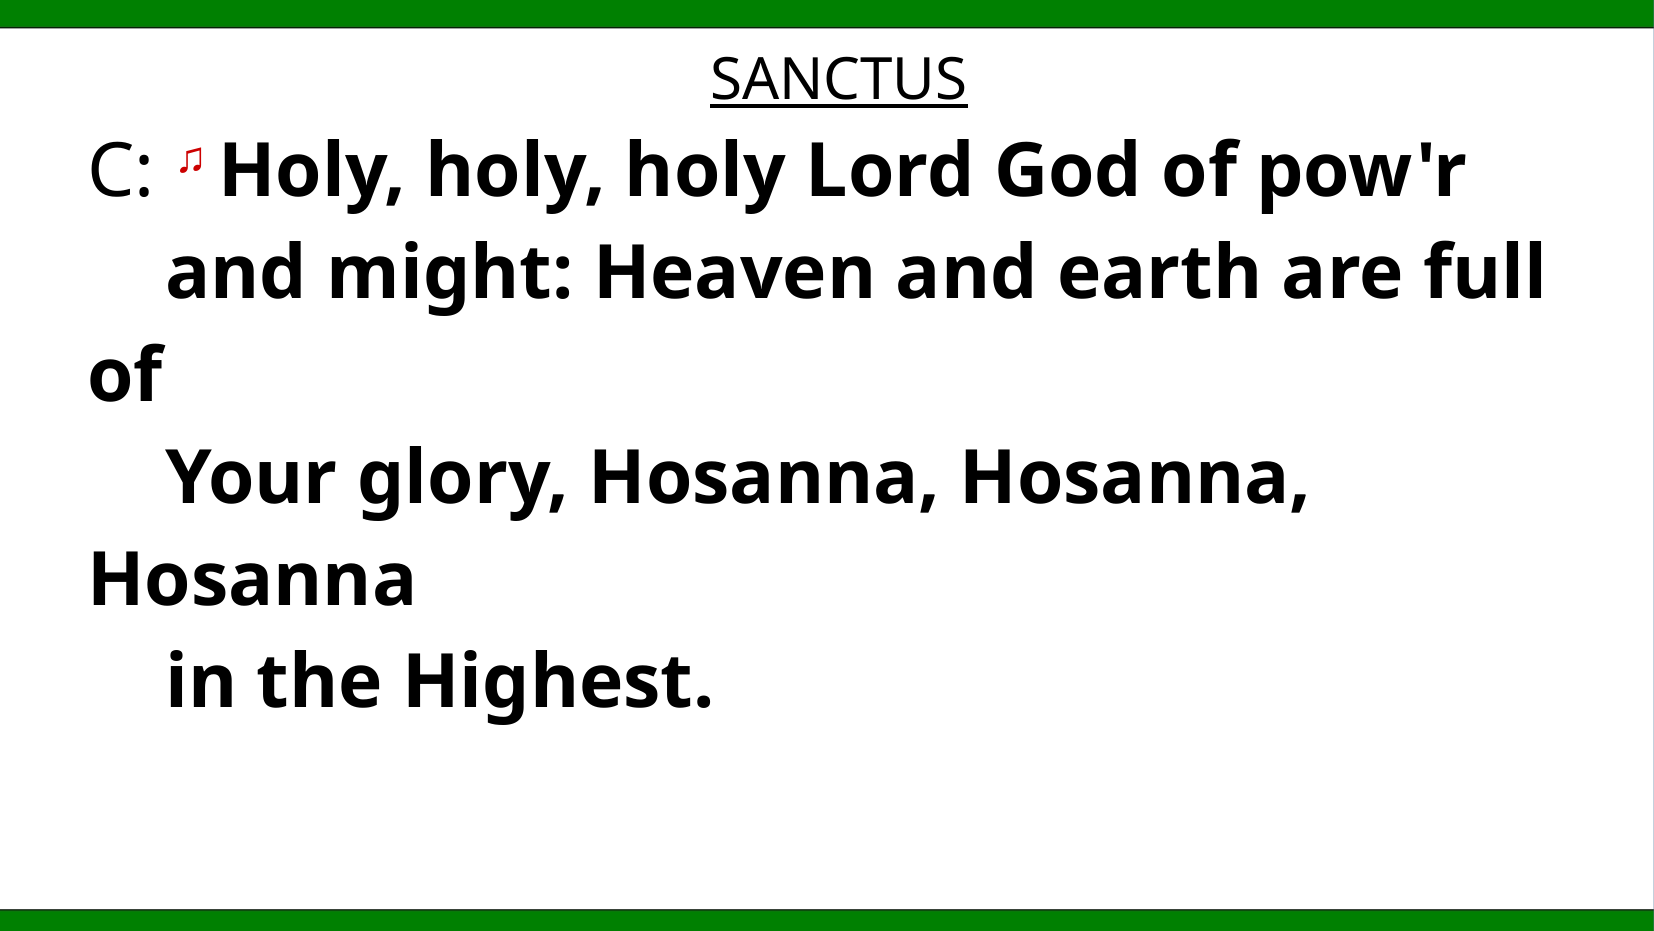

SANCTUS
C: ♫ Holy, holy, holy Lord God of pow'r
 and might: Heaven and earth are full of
 Your glory, Hosanna, Hosanna, Hosanna
 in the Highest.